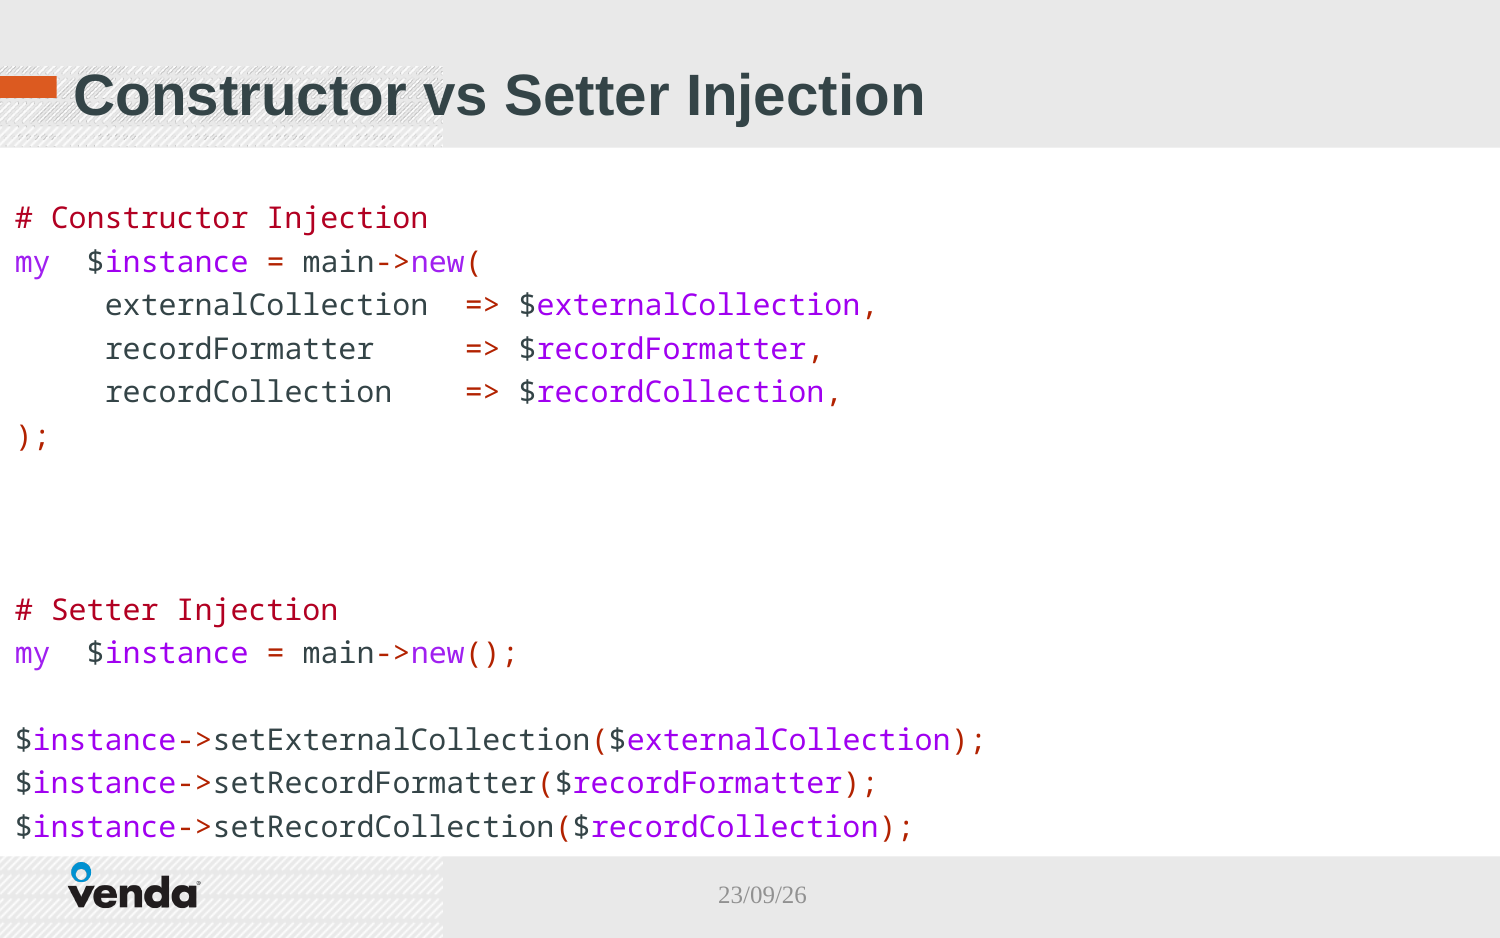

# Constructor vs Setter Injection
# Constructor Injection
my $instance = main->new(
 externalCollection => $externalCollection,
 recordFormatter => $recordFormatter,
 recordCollection => $recordCollection,
);
# Setter Injection
my $instance = main->new();
$instance->setExternalCollection($externalCollection);
$instance->setRecordFormatter($recordFormatter);
$instance->setRecordCollection($recordCollection);